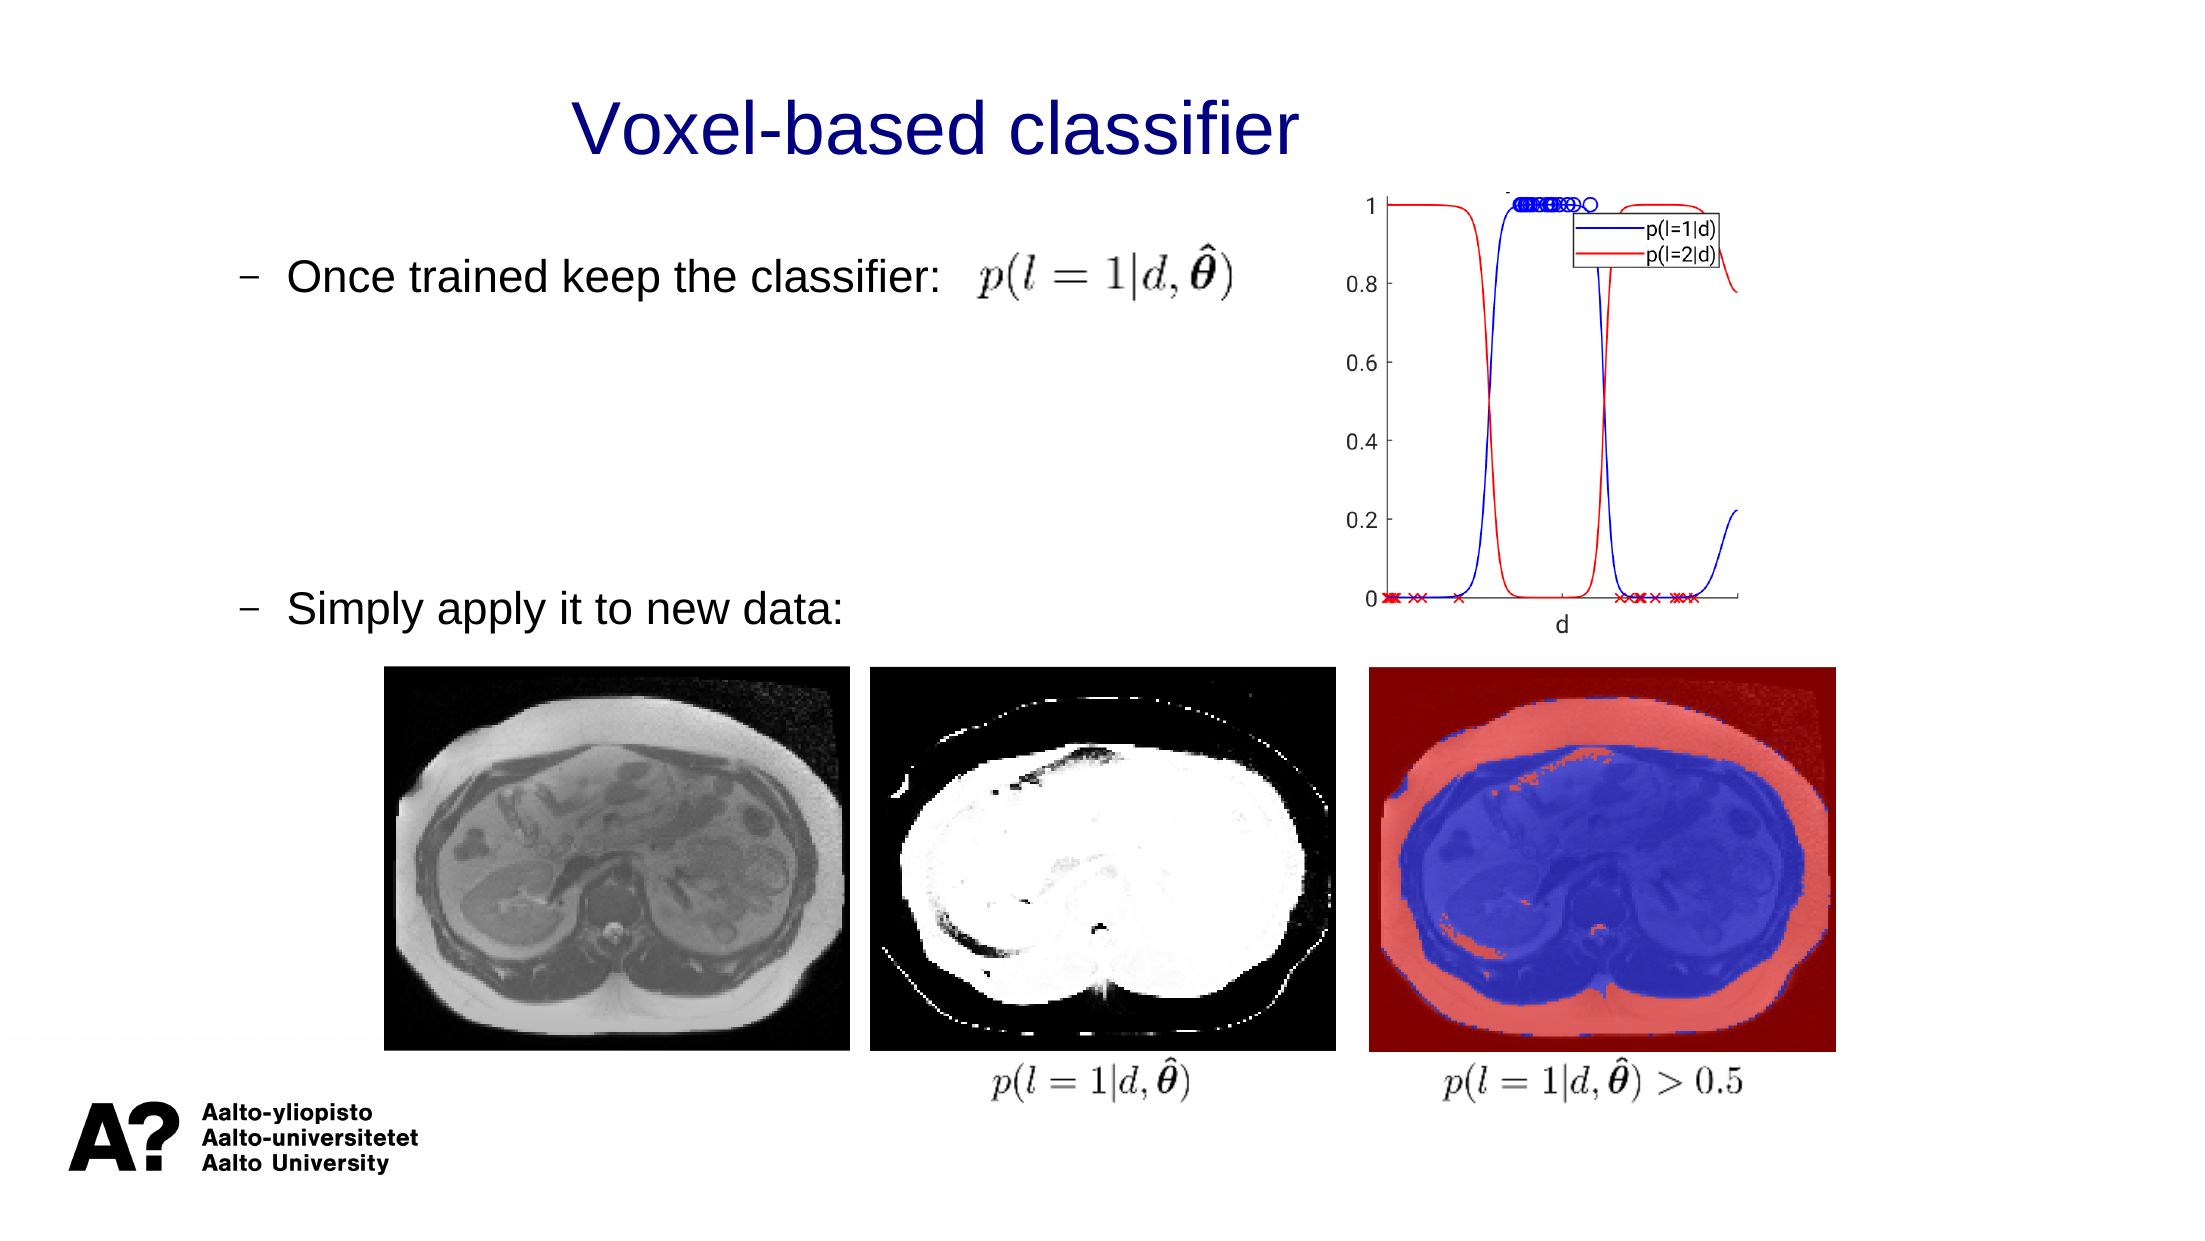

# Voxel-based classifier
Once trained keep the classifier:
Simply apply it to new data: